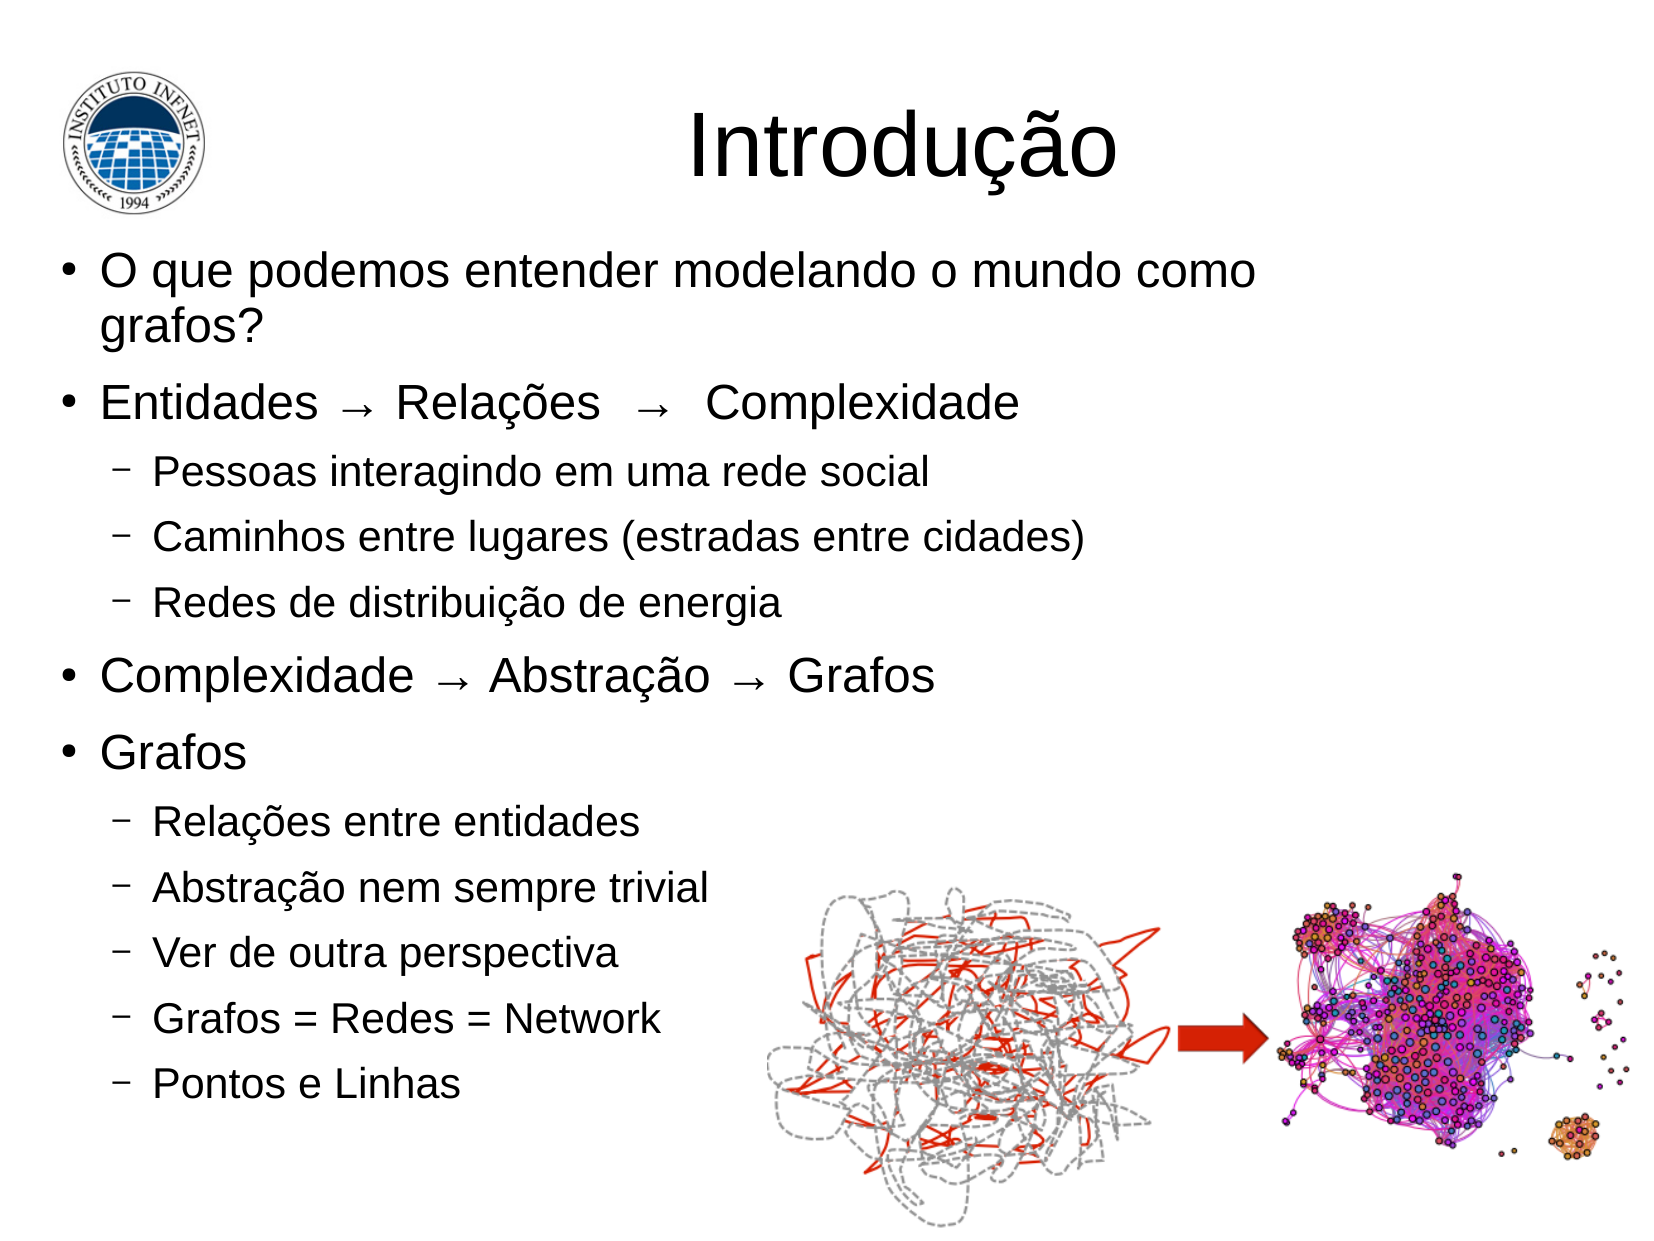

# Introdução
O que podemos entender modelando o mundo como grafos?
Entidades → Relações → Complexidade
Pessoas interagindo em uma rede social
Caminhos entre lugares (estradas entre cidades)
Redes de distribuição de energia
Complexidade → Abstração → Grafos
Grafos
Relações entre entidades
Abstração nem sempre trivial
Ver de outra perspectiva
Grafos = Redes = Network
Pontos e Linhas